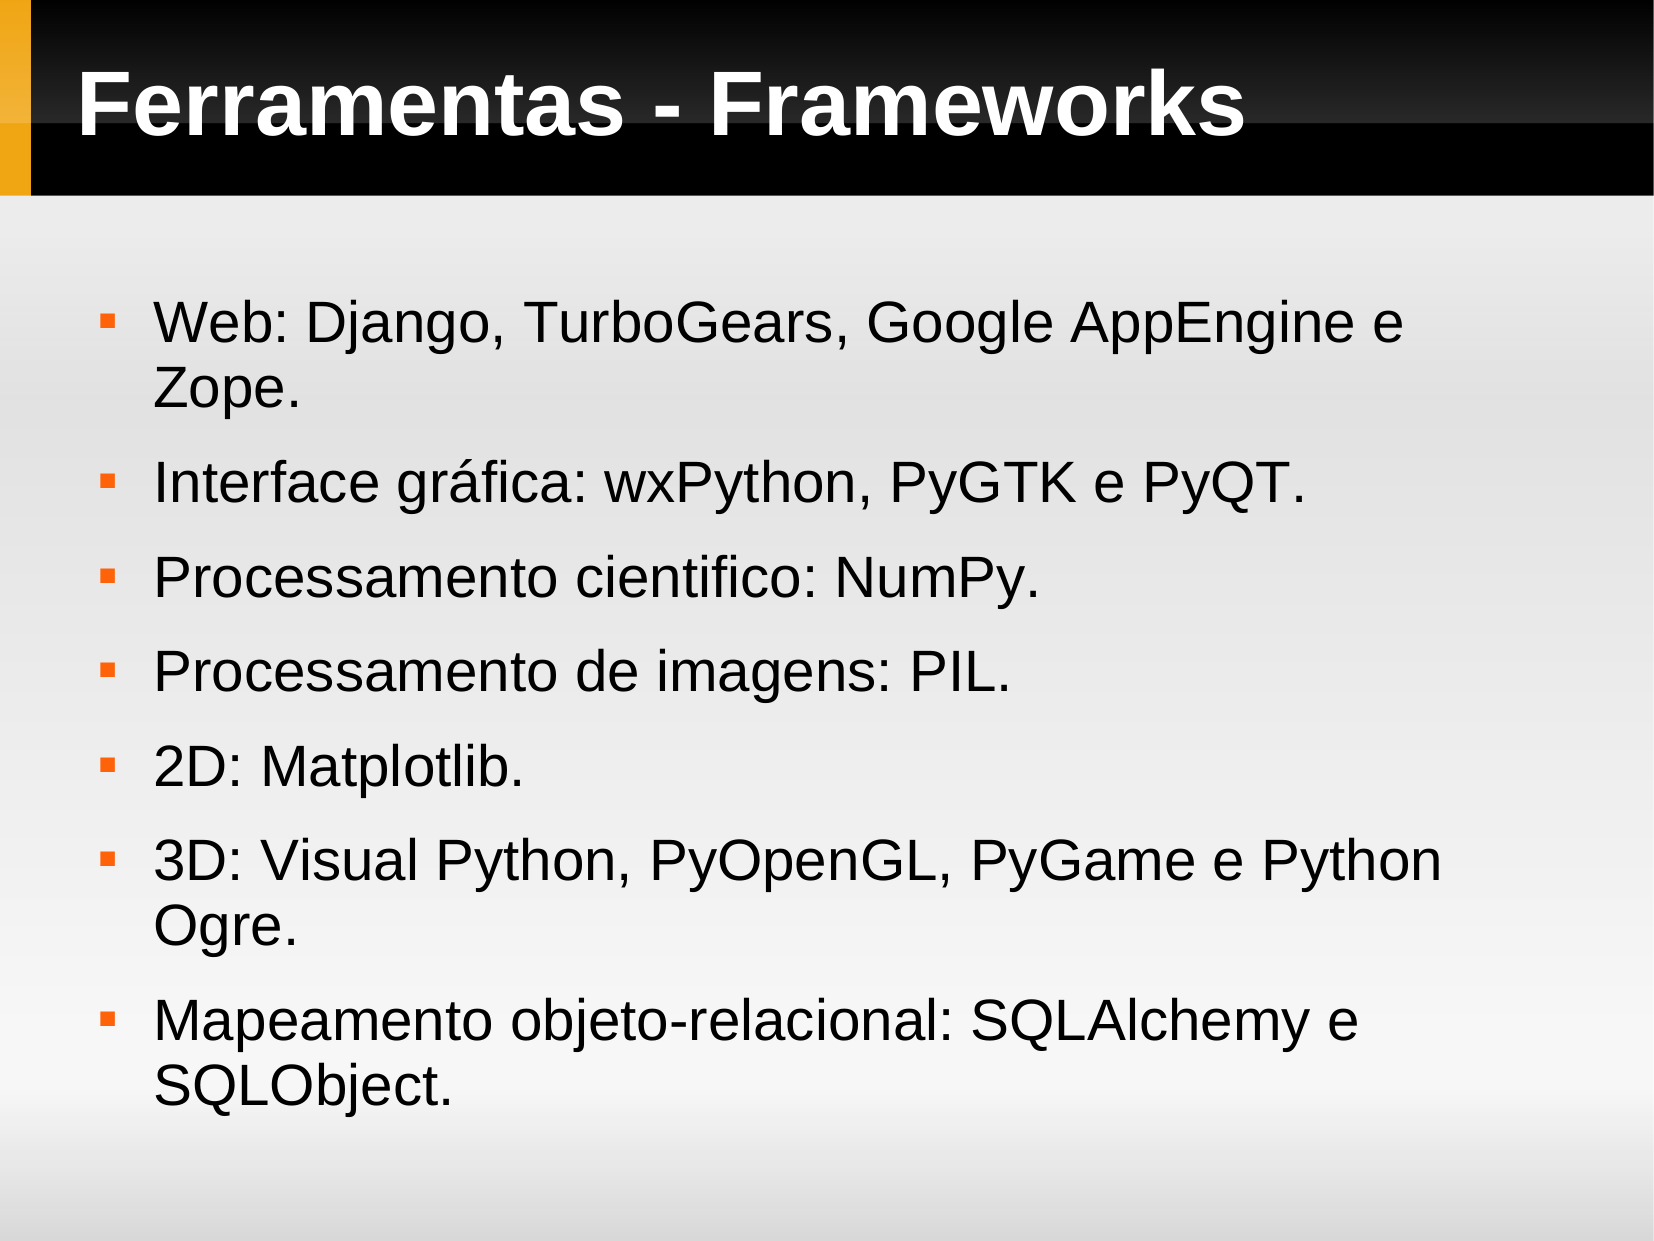

# Ferramentas - Frameworks
Web: Django, TurboGears, Google AppEngine e Zope.
Interface gráfica: wxPython, PyGTK e PyQT.
Processamento cientifico: NumPy.
Processamento de imagens: PIL.
2D: Matplotlib.
3D: Visual Python, PyOpenGL, PyGame e Python Ogre.
Mapeamento objeto-relacional: SQLAlchemy e SQLObject.